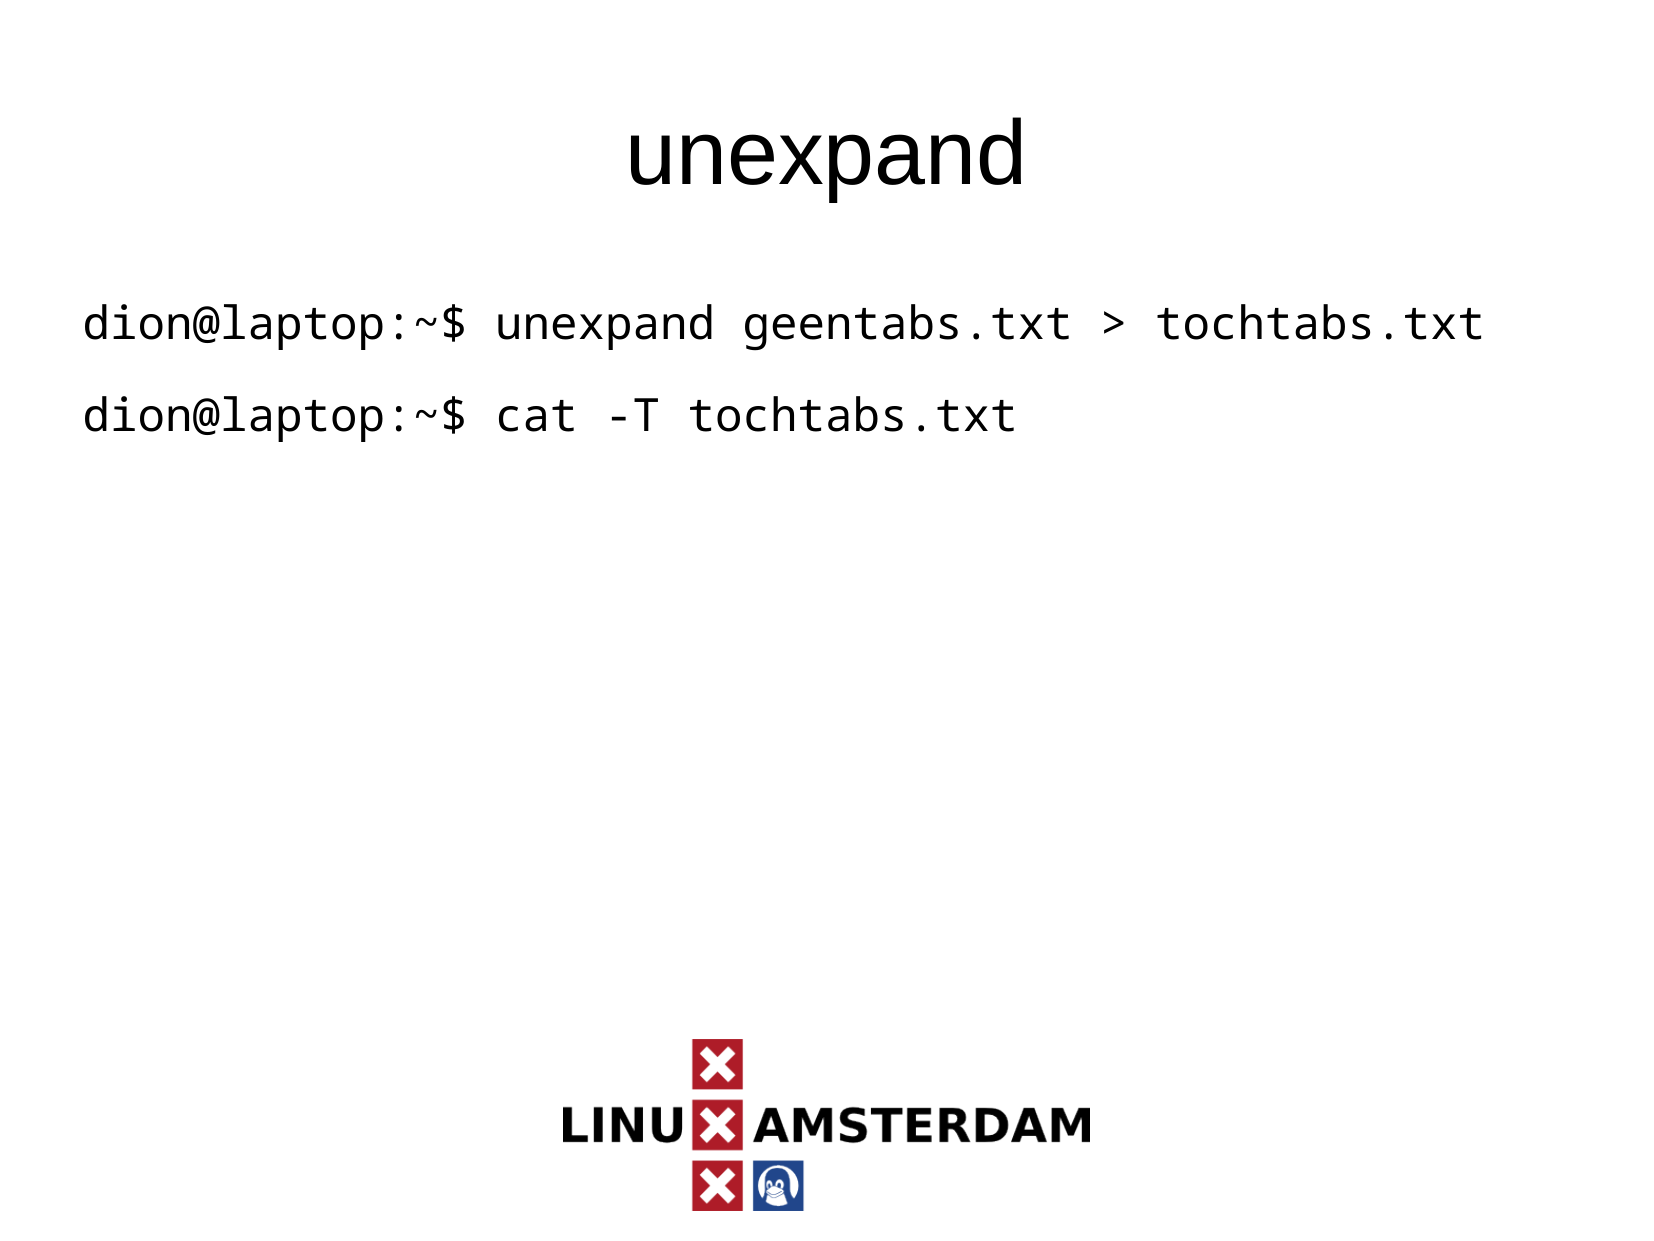

# unexpand
dion@laptop:~$ unexpand geentabs.txt > tochtabs.txt
dion@laptop:~$ cat -T tochtabs.txt